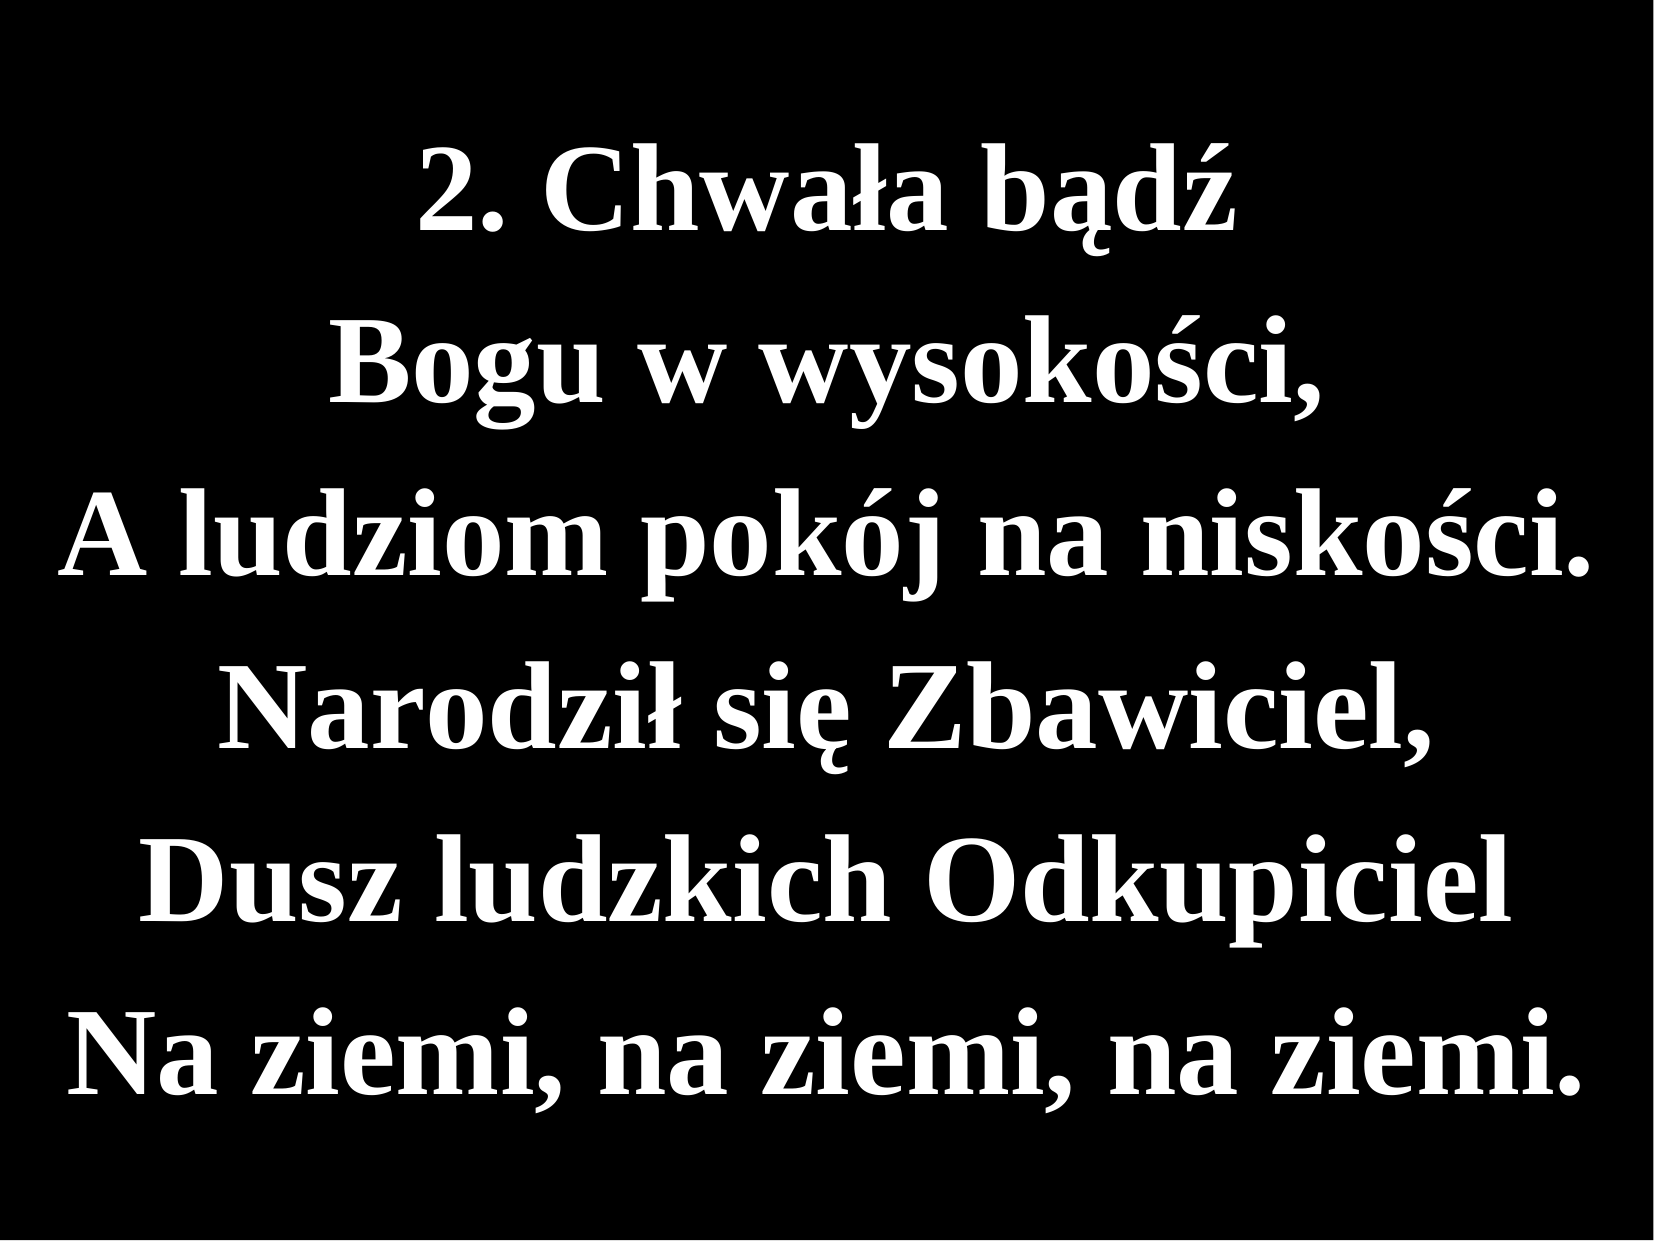

# 2. Chwała bądź ppp Bogu w wysokości, ppp A ludziom pokój na niskości. ppp Narodził się Zbawiciel, ppp Dusz ludzkich Odkupiciel ppp Na ziemi, na ziemi, na ziemi.